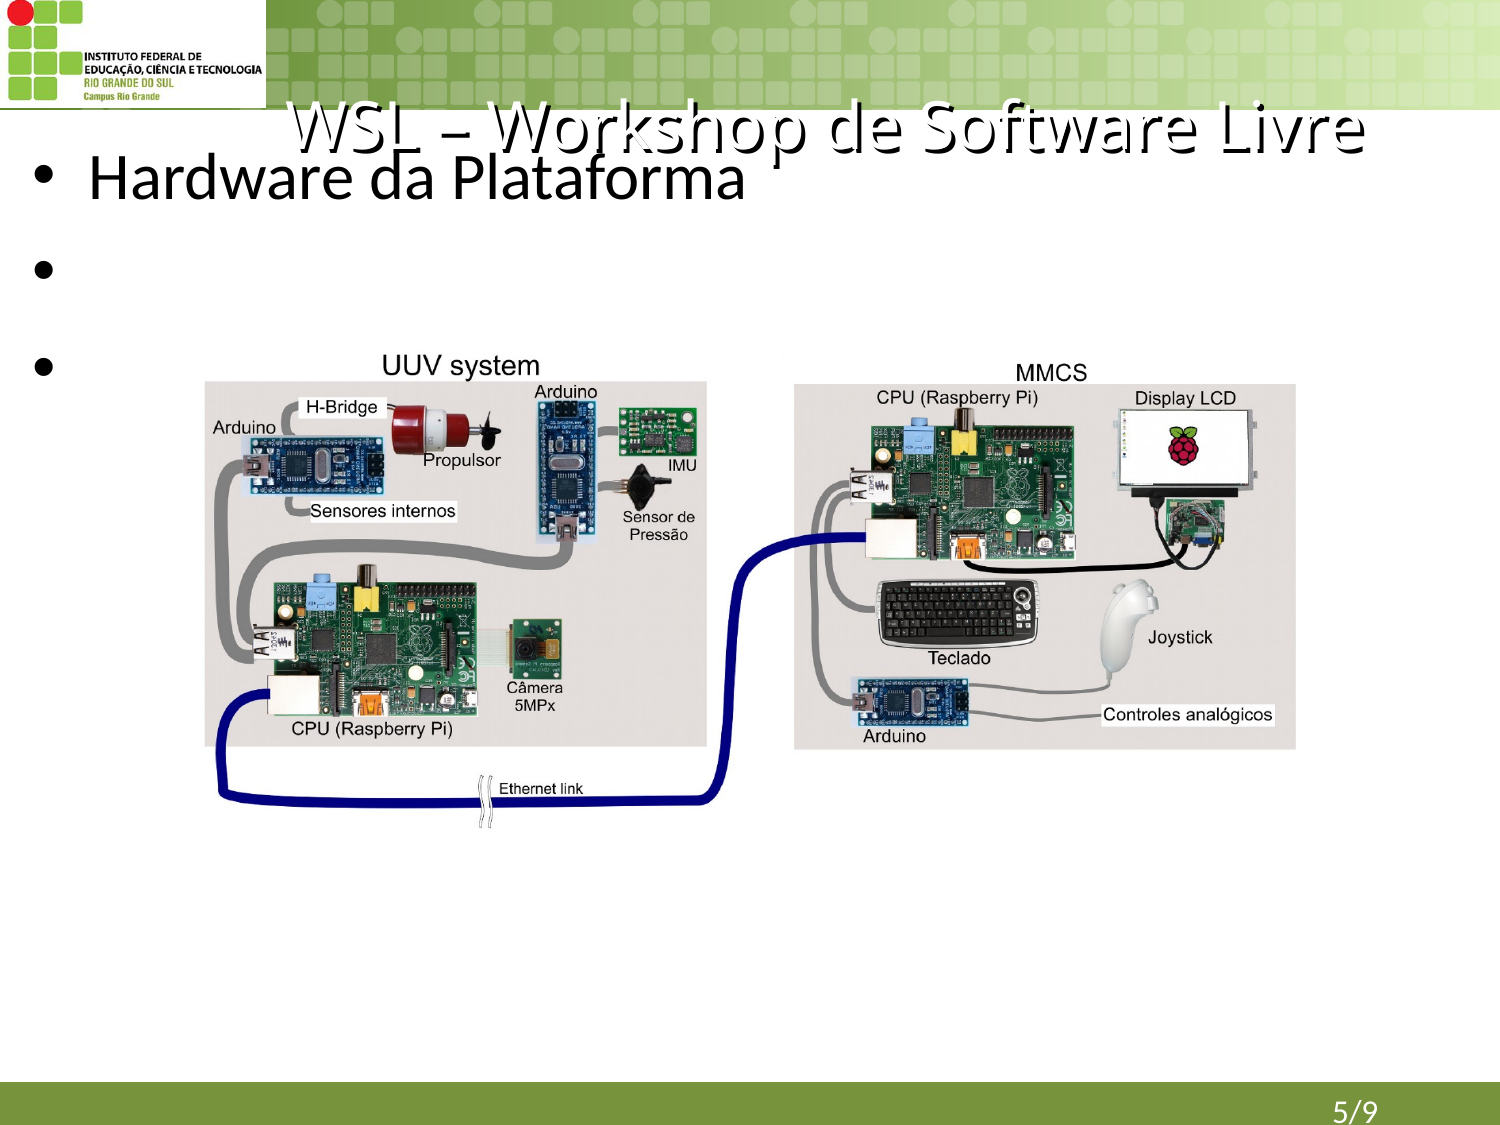

WSL – Workshop de Software Livre
# Hardware da Plataforma
Sistema de Acompanhamento de Missão para Plataforma Experimental em Robótica Subaquática